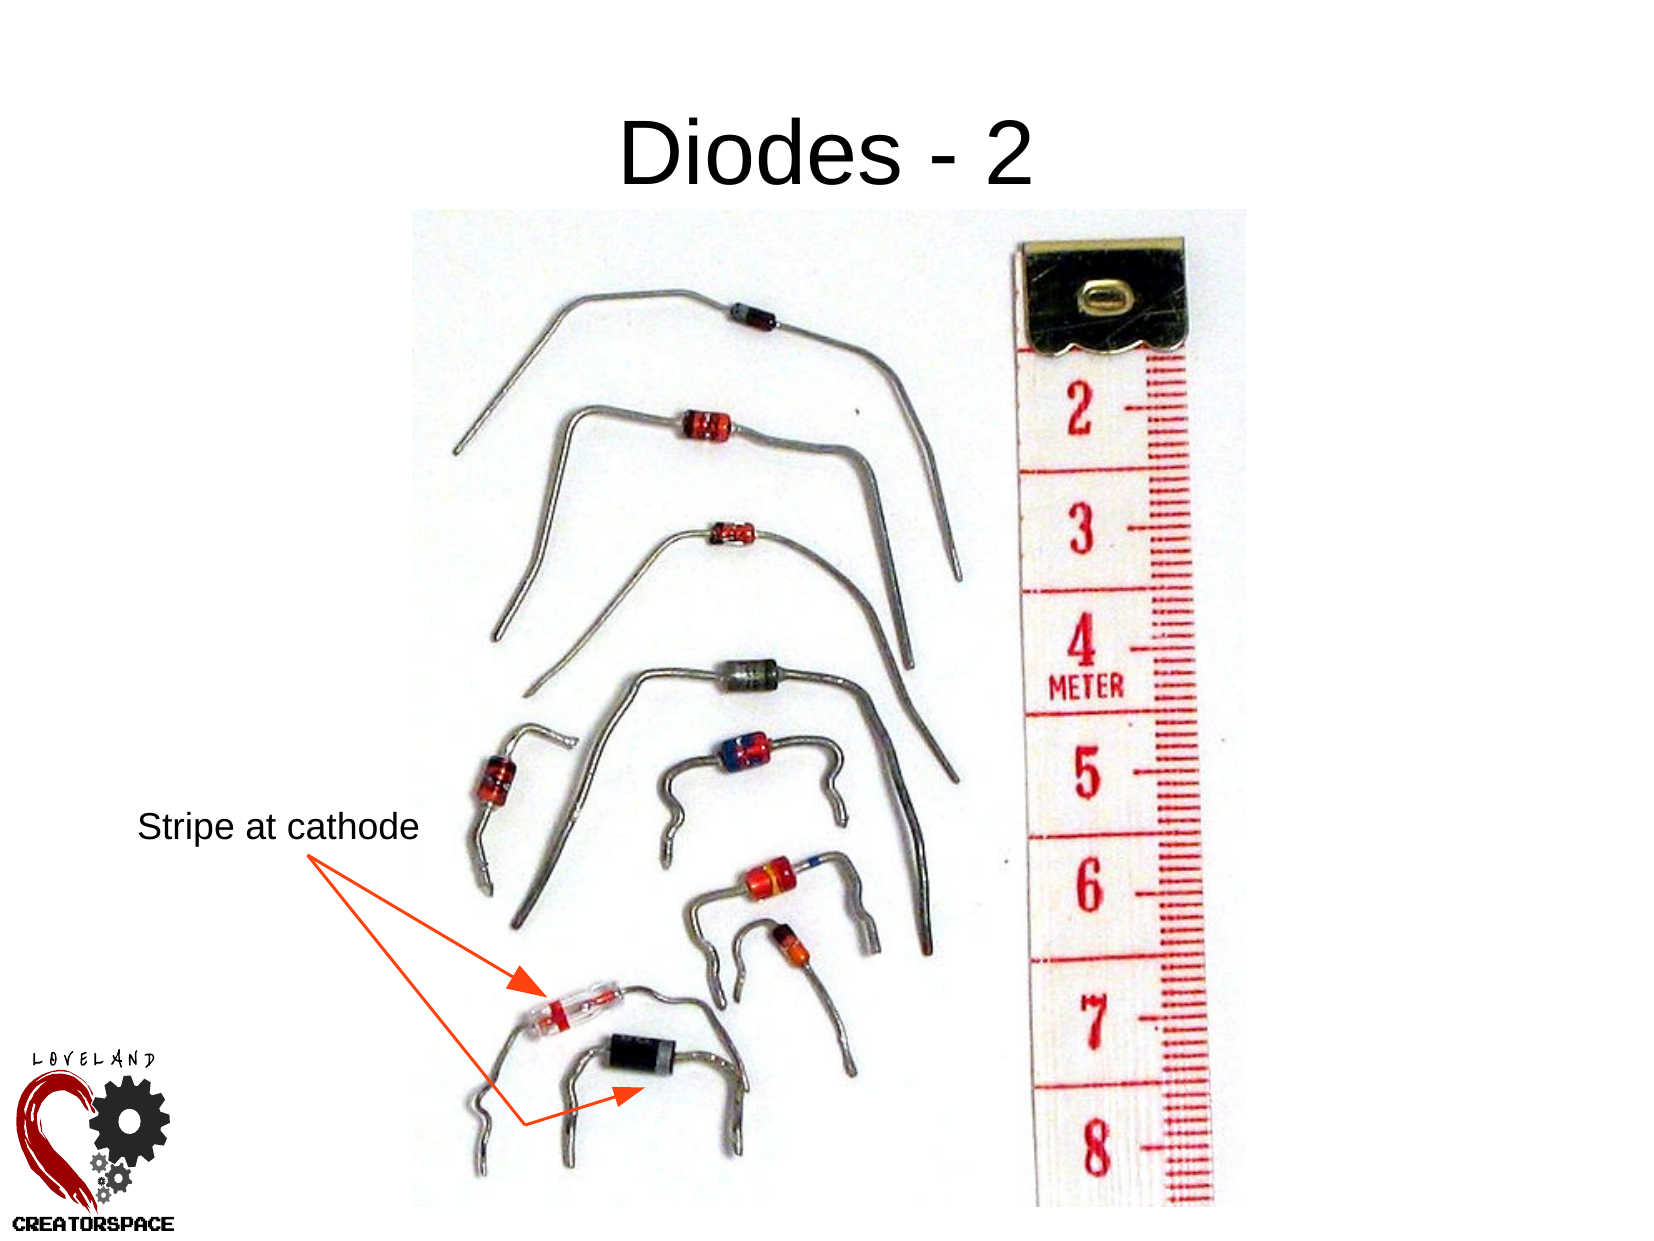

# Diodes - 2
Stripe at cathode